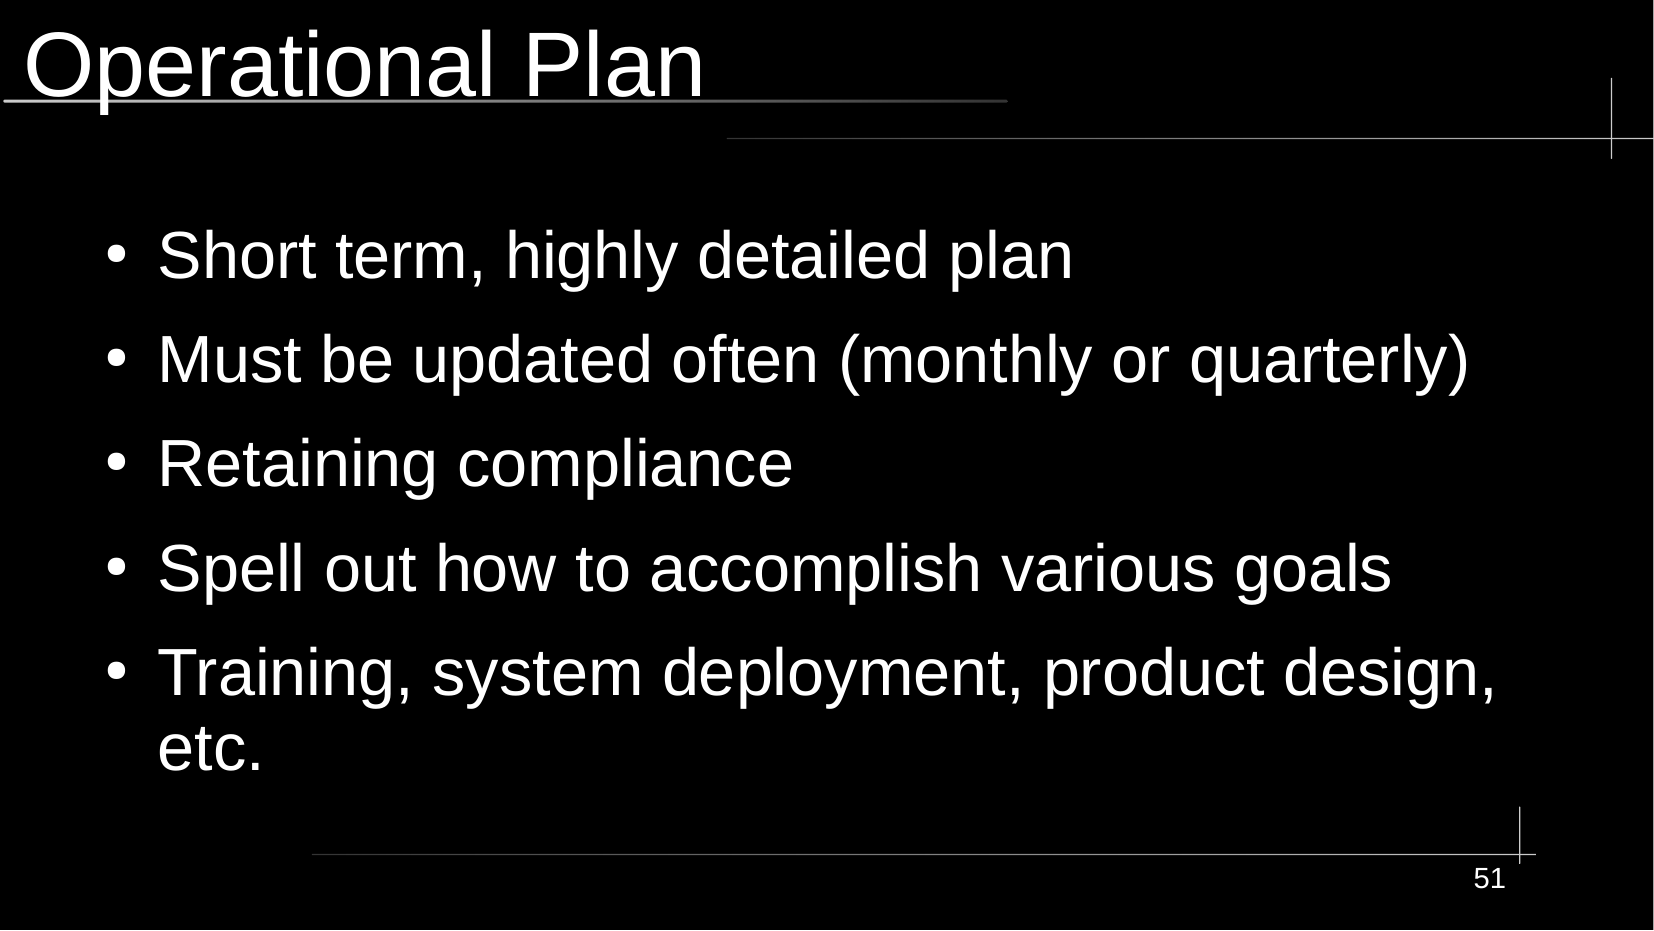

# Operational Plan
Short term, highly detailed plan
Must be updated often (monthly or quarterly)
Retaining compliance
Spell out how to accomplish various goals
Training, system deployment, product design, etc.
51